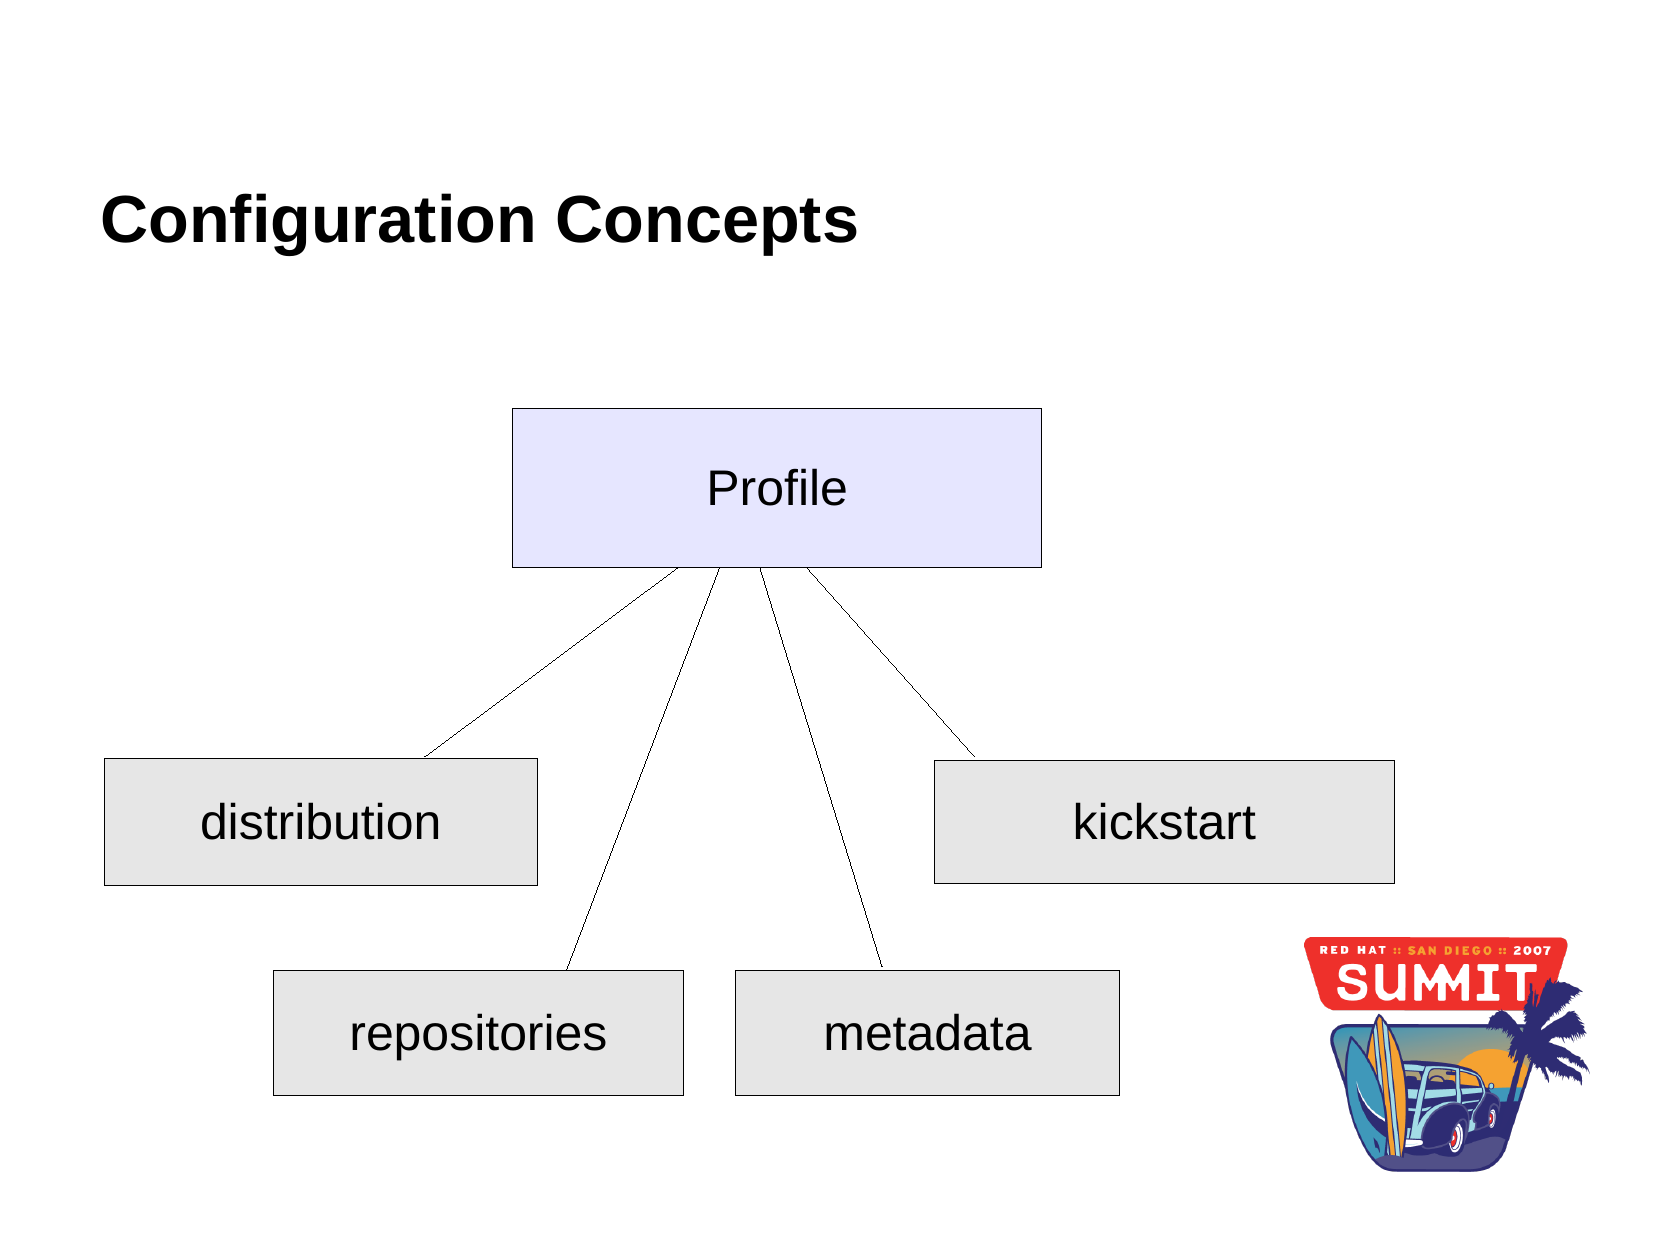

# Configuration Concepts
Profile
distribution
kickstart
repositories
metadata